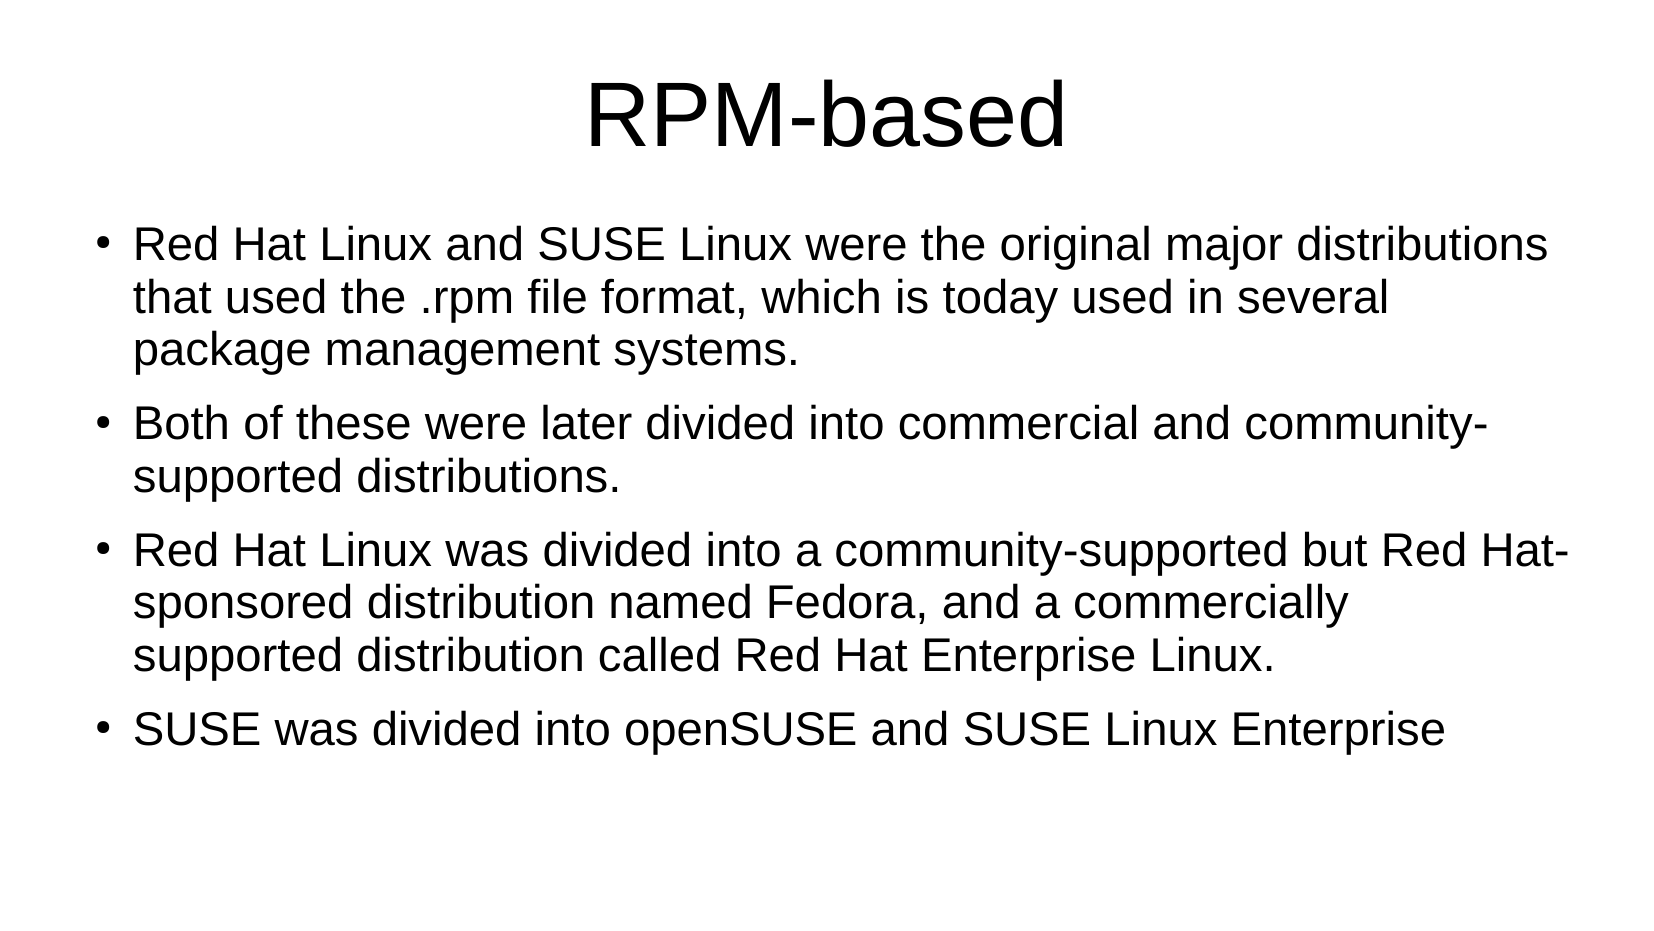

# RPM-based
Red Hat Linux and SUSE Linux were the original major distributions that used the .rpm file format, which is today used in several package management systems.
Both of these were later divided into commercial and community-supported distributions.
Red Hat Linux was divided into a community-supported but Red Hat-sponsored distribution named Fedora, and a commercially supported distribution called Red Hat Enterprise Linux.
SUSE was divided into openSUSE and SUSE Linux Enterprise